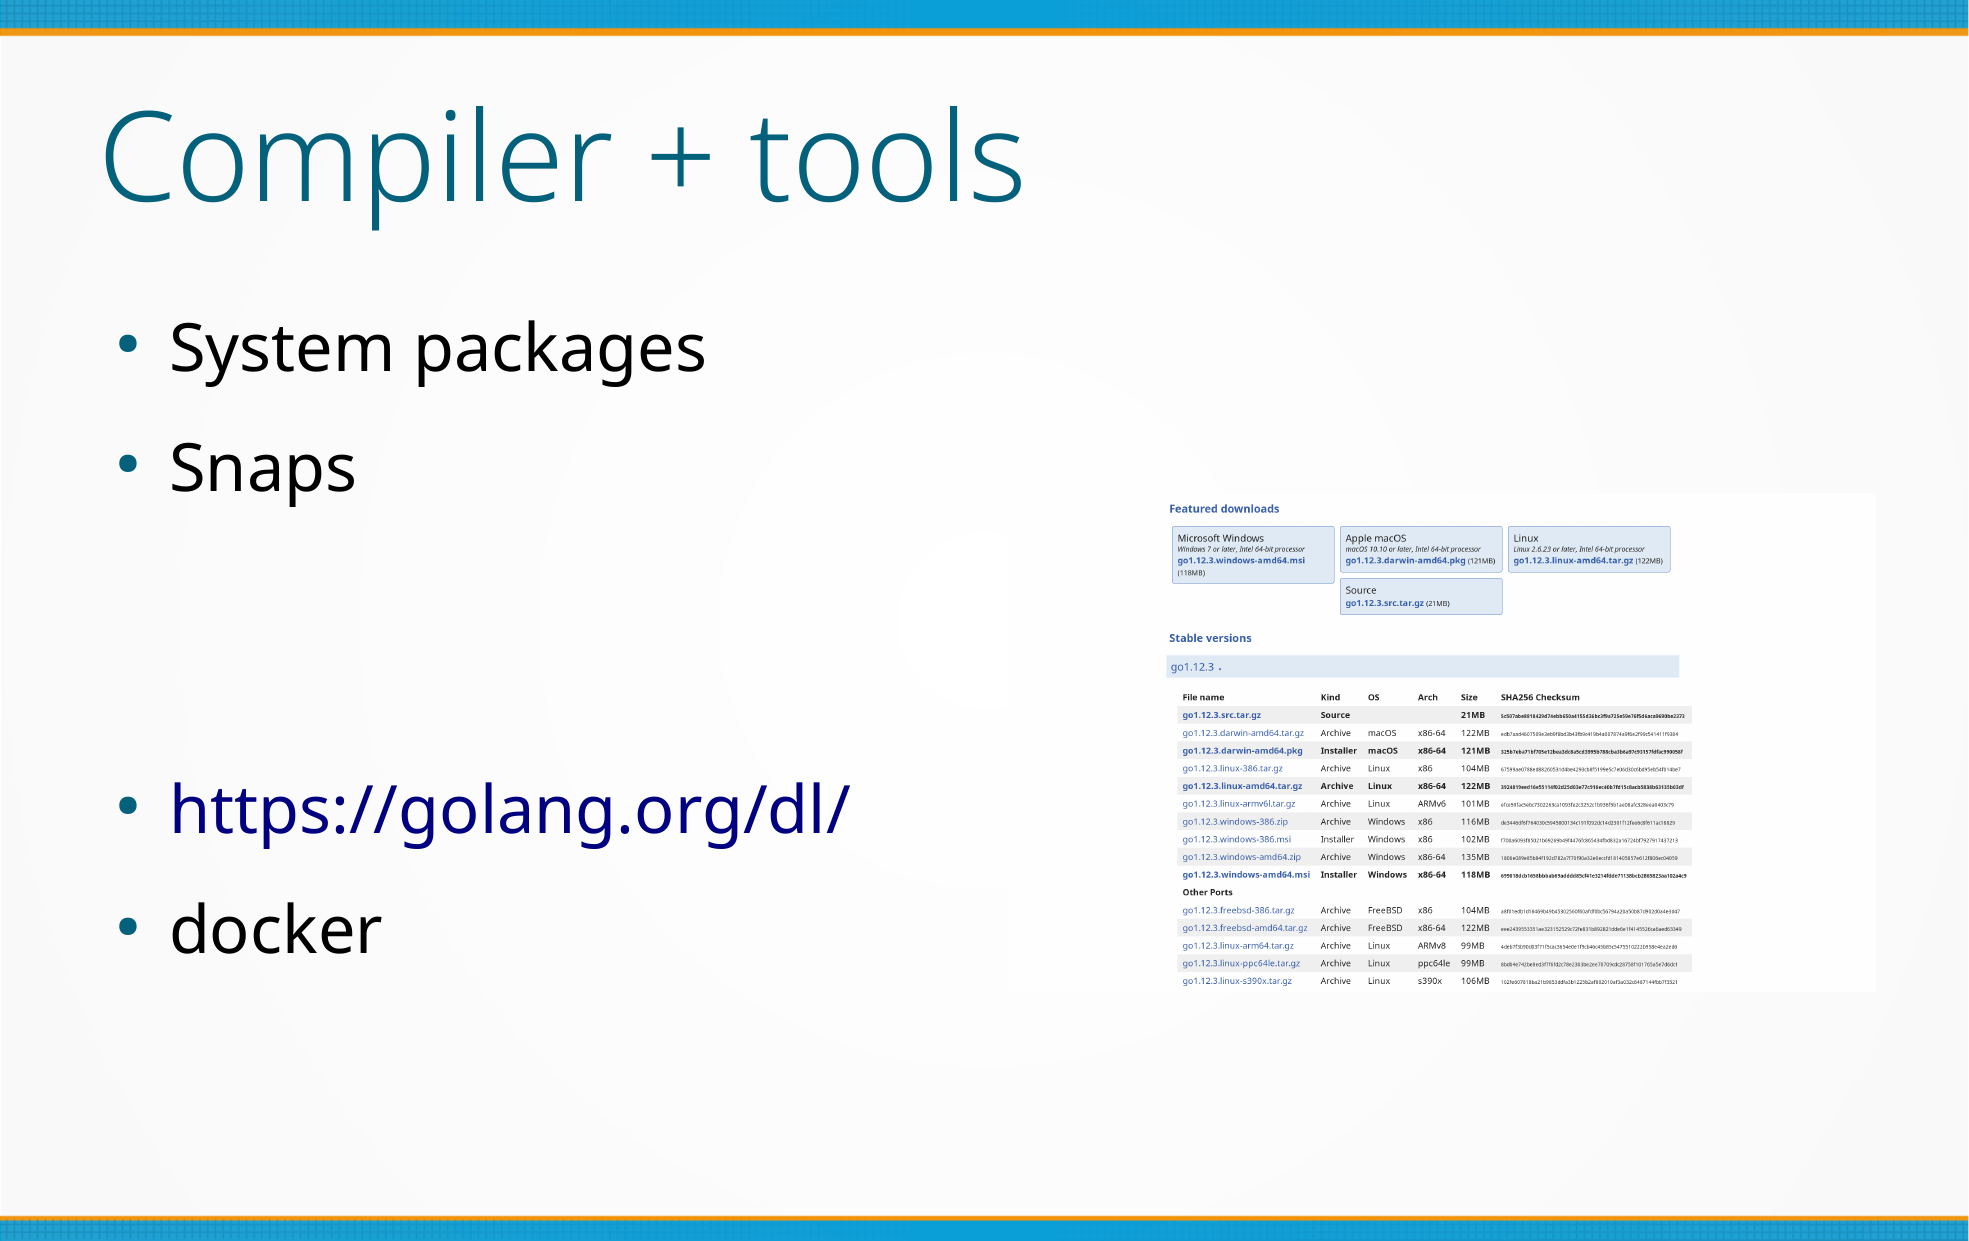

# Compiler + tools
System packages
Snaps
https://golang.org/dl/
docker